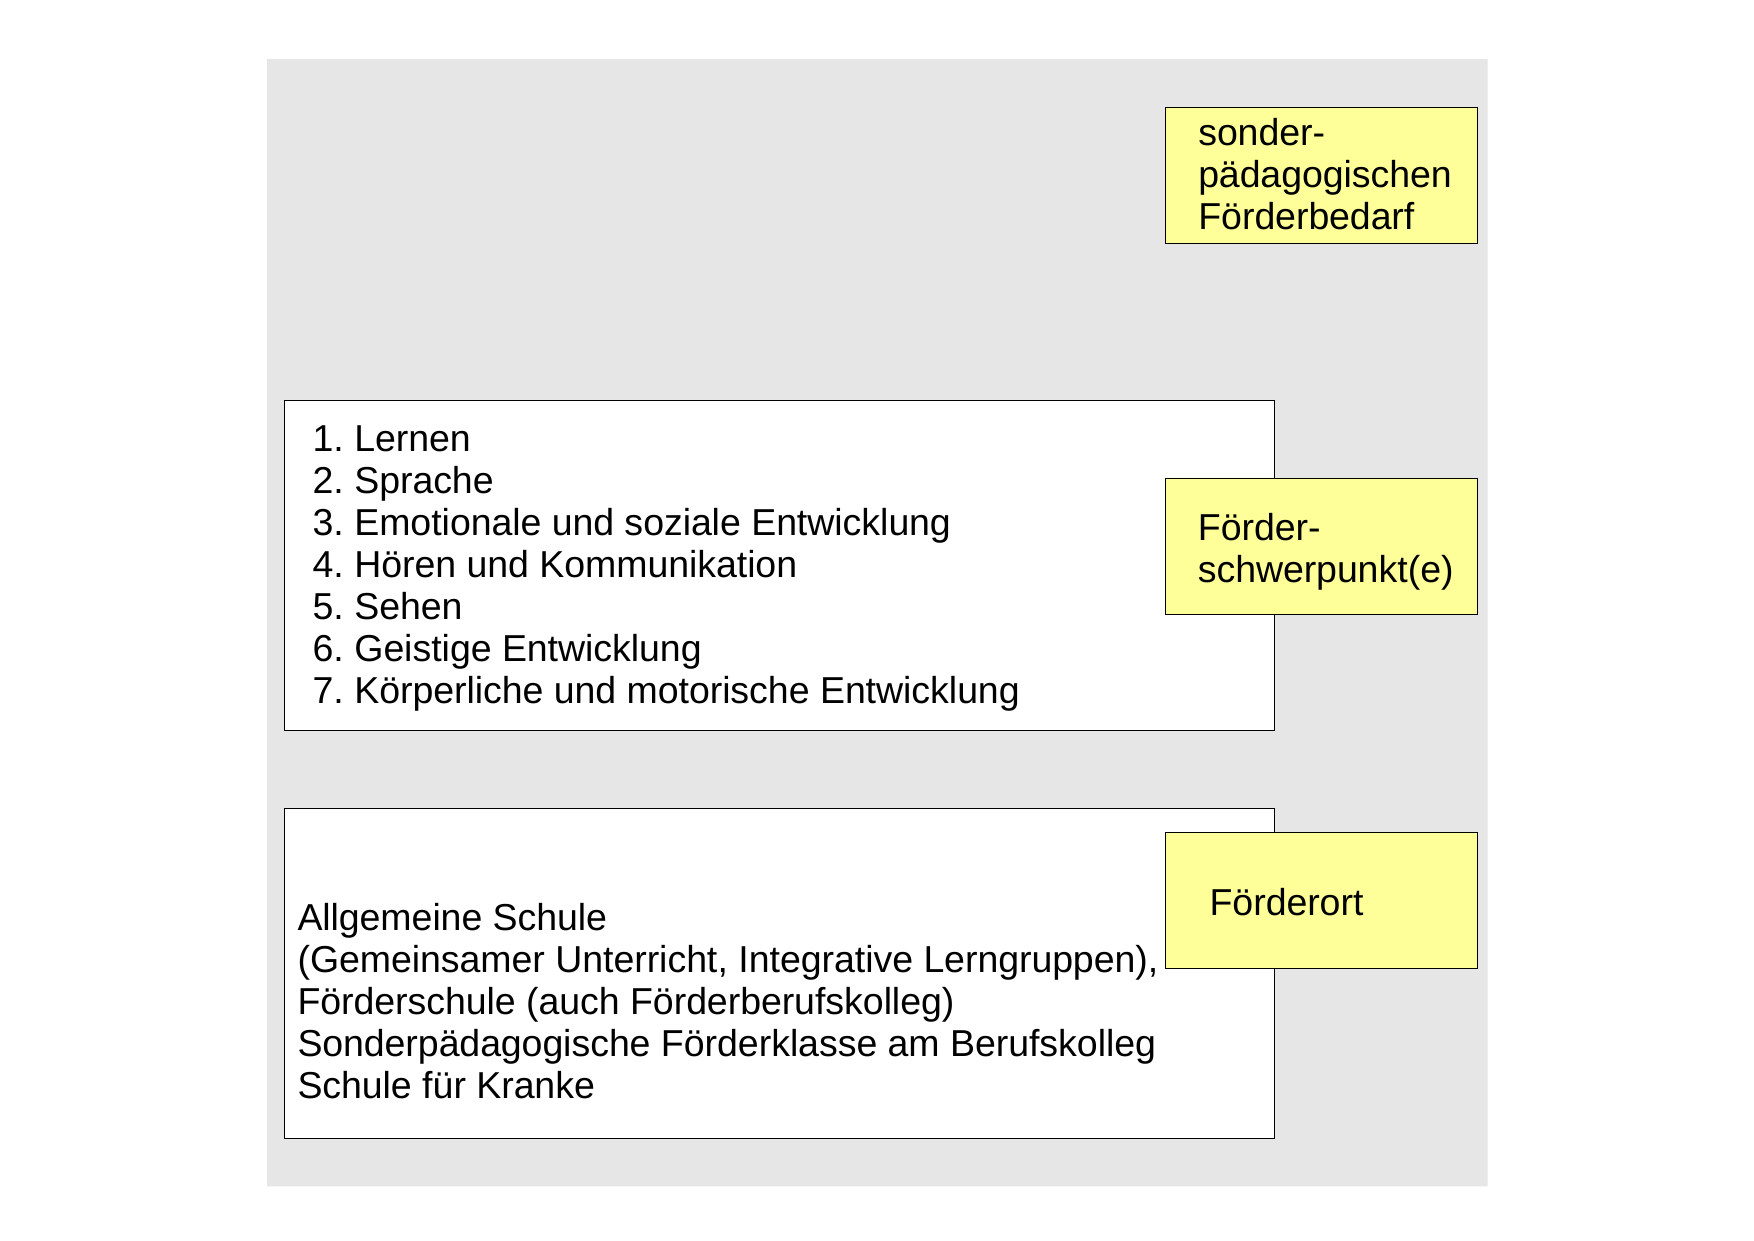

sonder-pädagogischen
Förderbedarf
1. Lernen
2. Sprache
3. Emotionale und soziale Entwicklung
4. Hören und Kommunikation
5. Sehen
6. Geistige Entwicklung
7. Körperliche und motorische Entwicklung
Förder-schwerpunkt(e)
Förderort
Allgemeine Schule
(Gemeinsamer Unterricht, Integrative Lerngruppen),
Förderschule (auch Förderberufskolleg)
Sonderpädagogische Förderklasse am Berufskolleg
Schule für Kranke